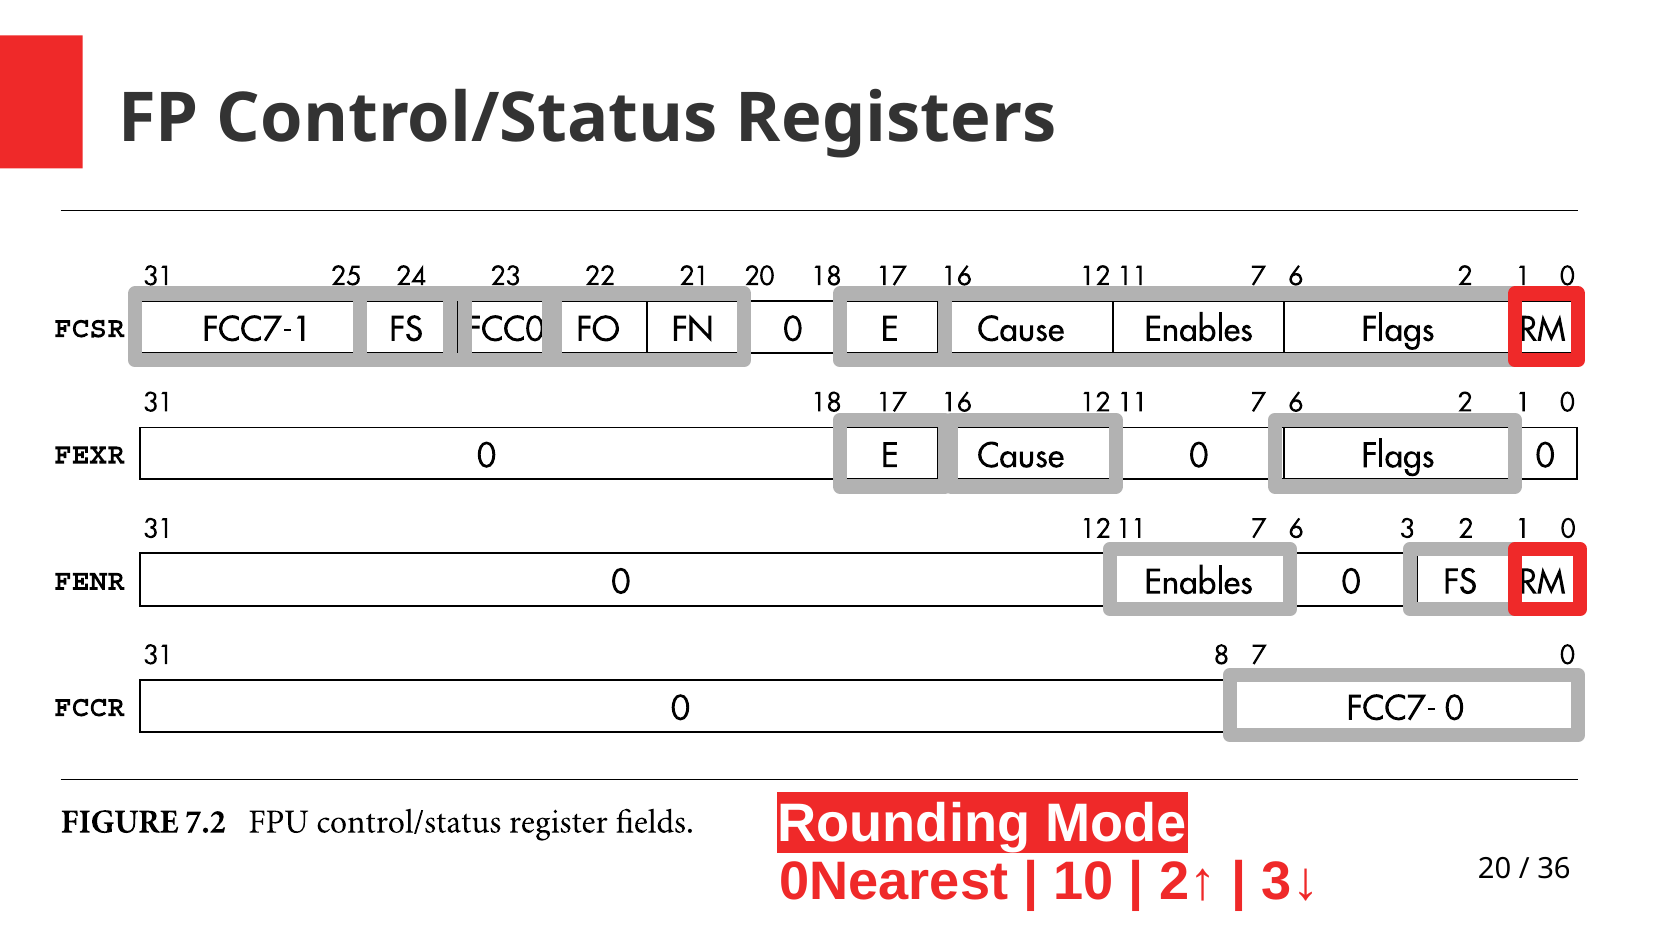

# FP Control/Status Registers
Rounding Mode
0Nearest | 10 | 2↑ | 3↓
20